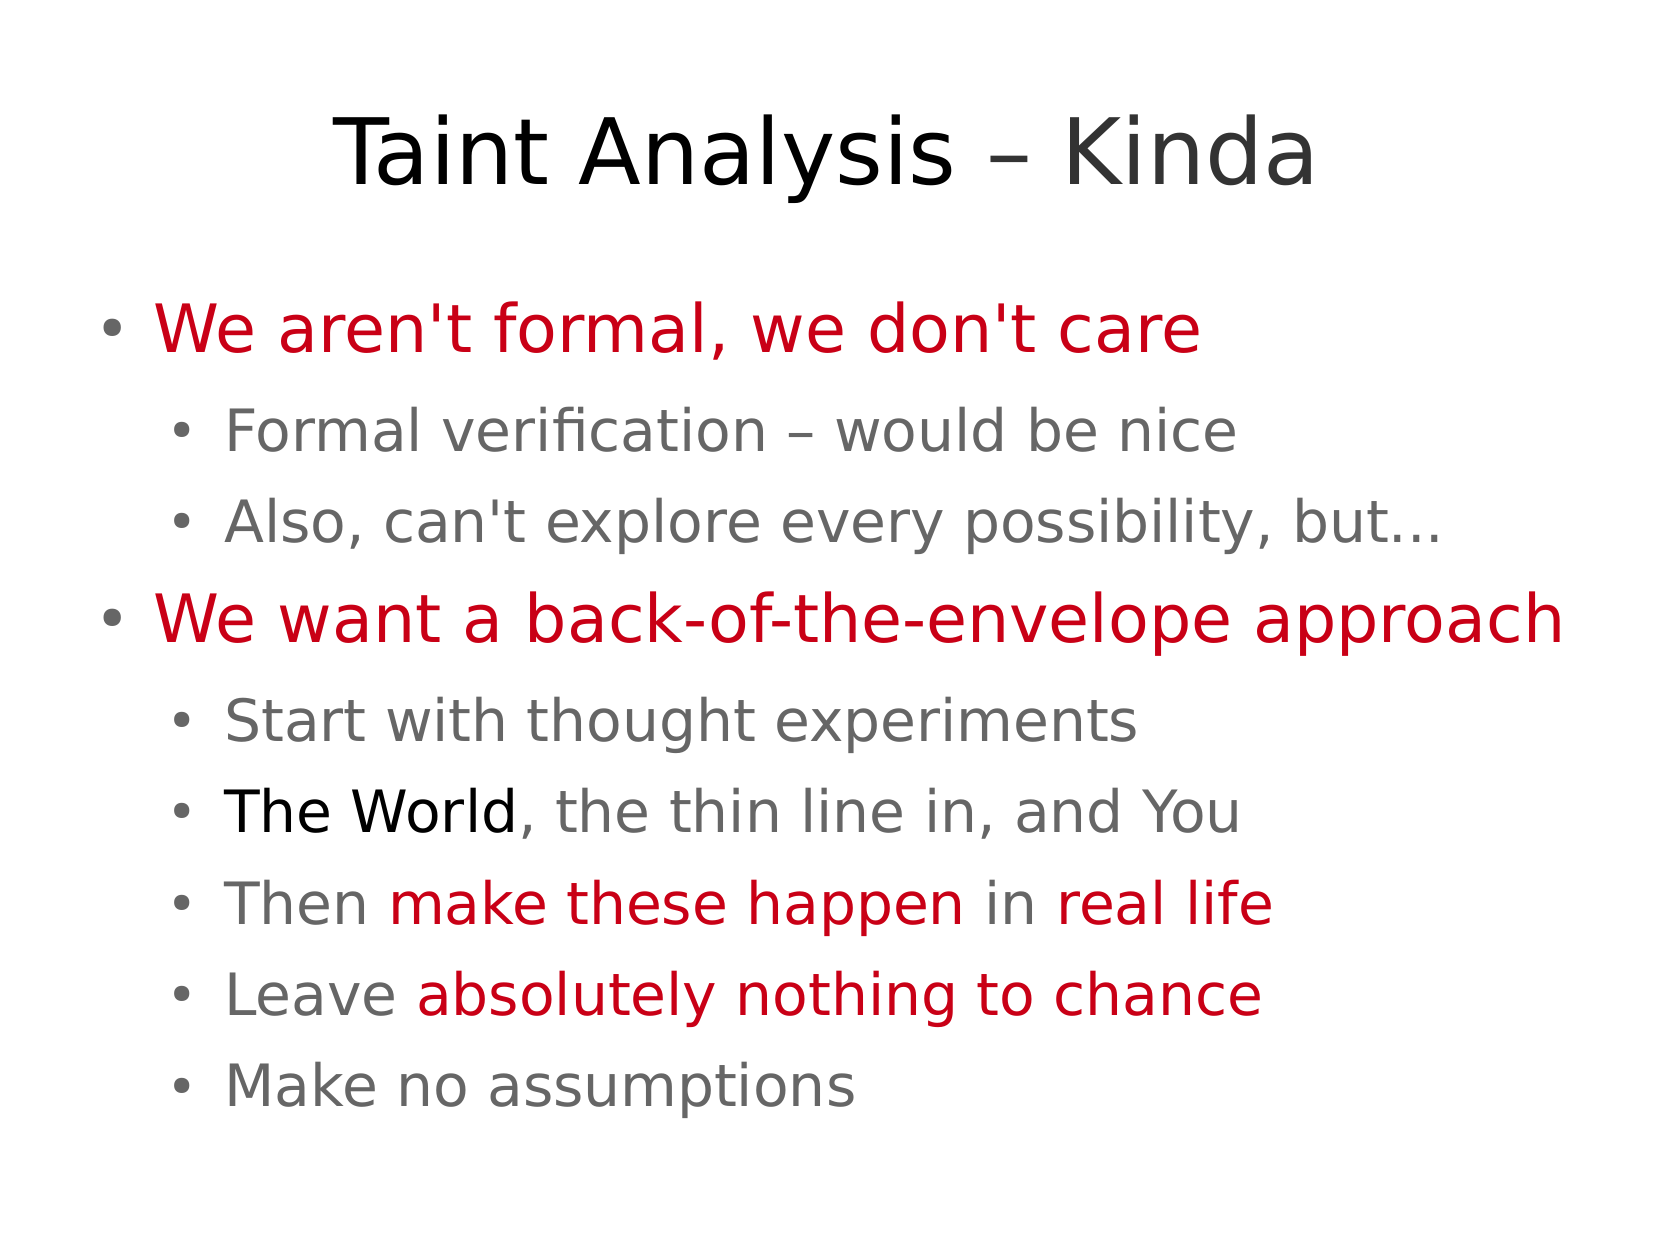

# Taint Analysis – Kinda
We aren't formal, we don't care
Formal verification – would be nice
Also, can't explore every possibility, but...
We want a back-of-the-envelope approach
Start with thought experiments
The World, the thin line in, and You
Then make these happen in real life
Leave absolutely nothing to chance
Make no assumptions